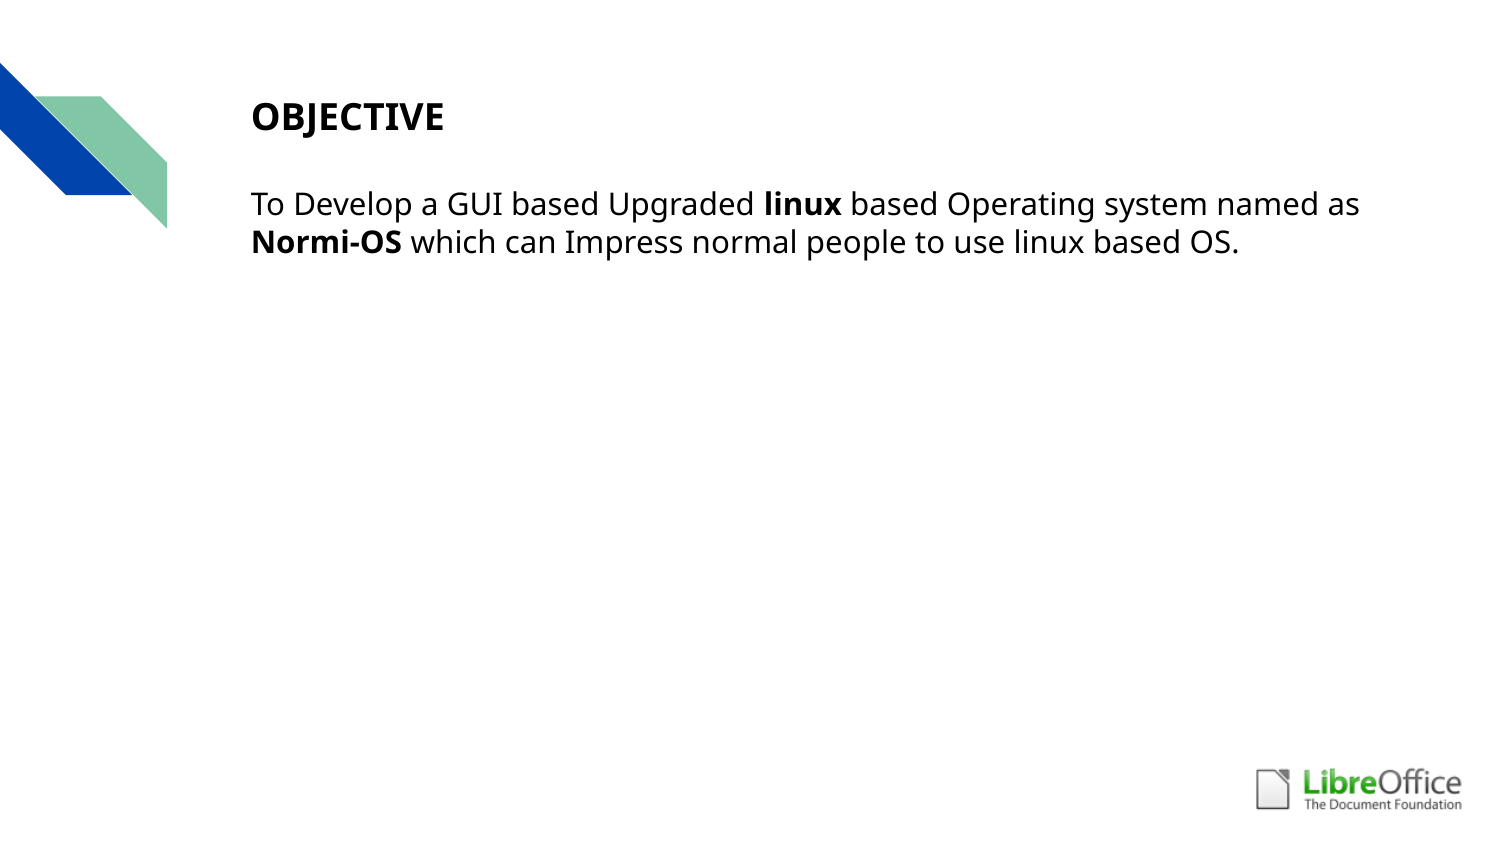

OBJECTIVE
To Develop a GUI based Upgraded linux based Operating system named as Normi-OS which can Impress normal people to use linux based OS.